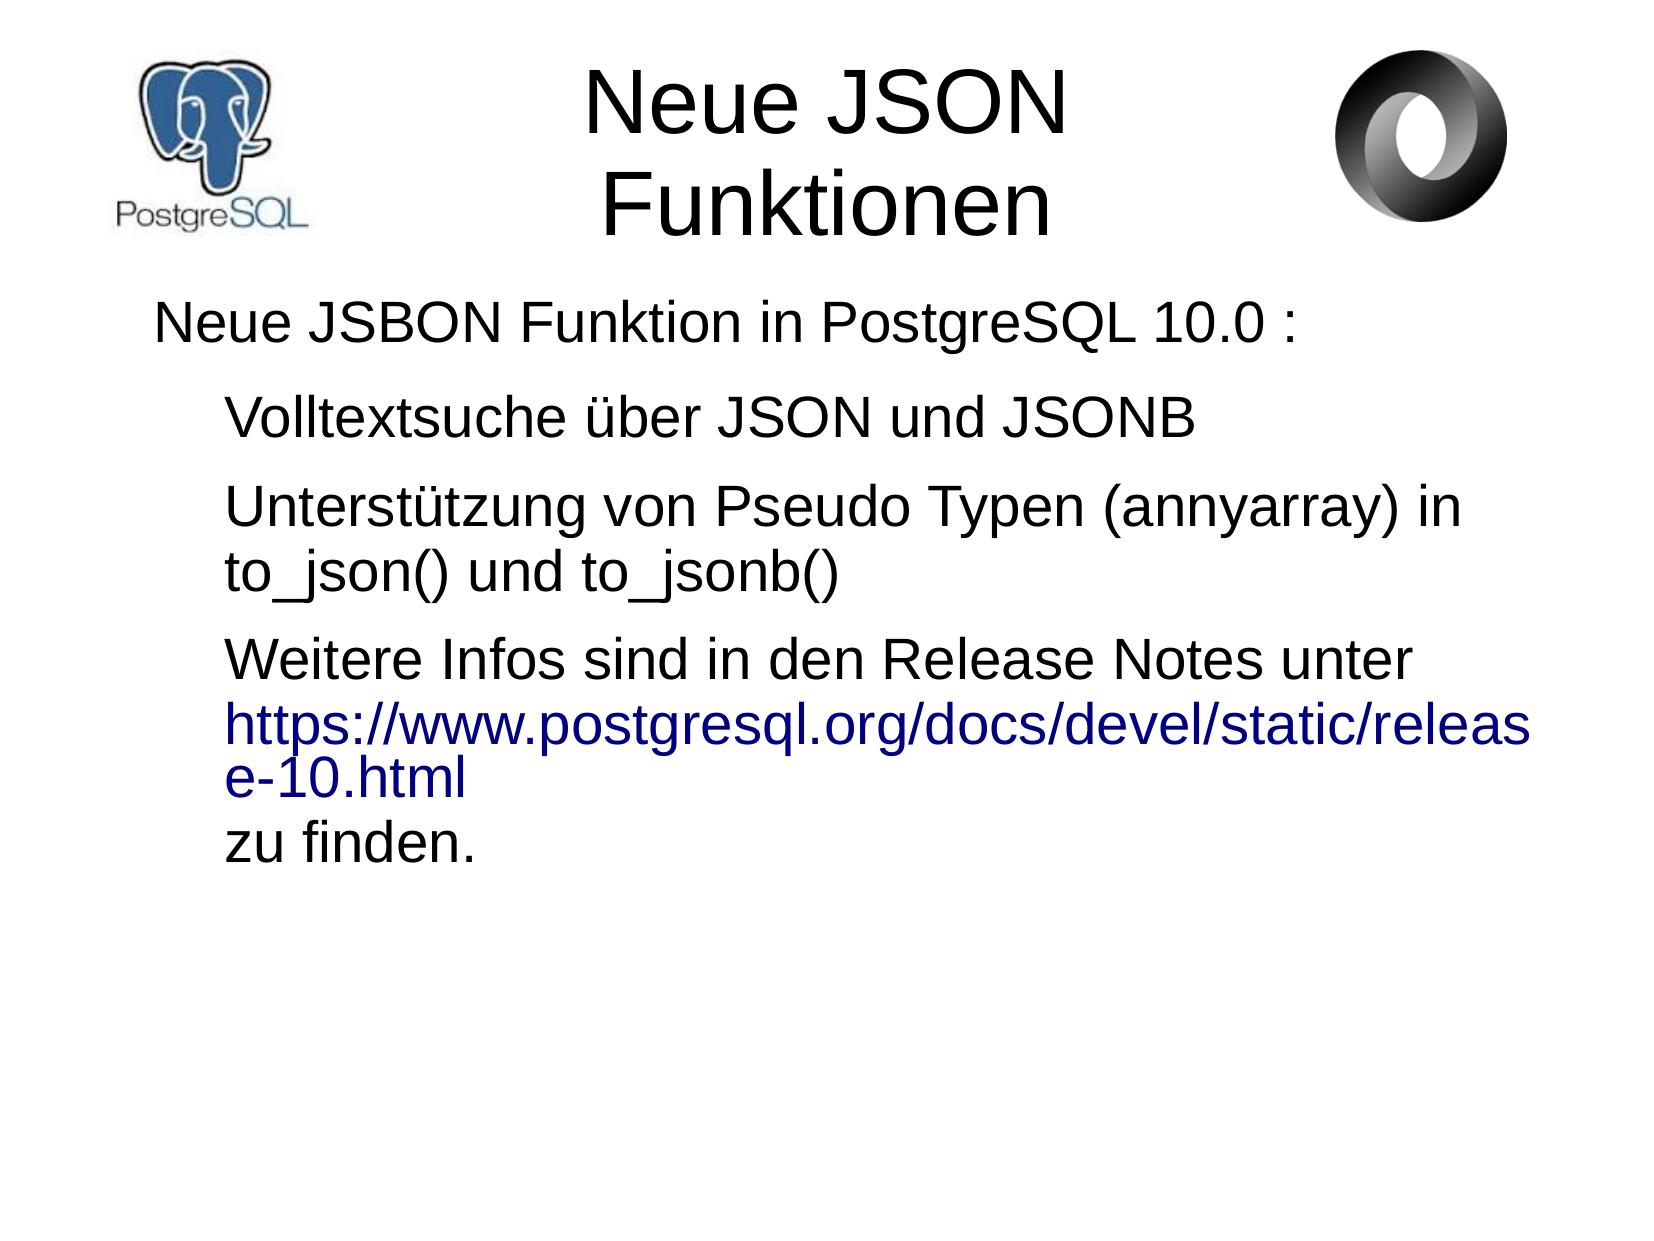

# Neue JSON Funktionen
Neue JSBON Funktion in PostgreSQL 10.0 :
Volltextsuche über JSON und JSONB
Unterstützung von Pseudo Typen (annyarray) in to_json() und to_jsonb()
Weitere Infos sind in den Release Notes unter https://www.postgresql.org/docs/devel/static/release-10.htmlzu finden.